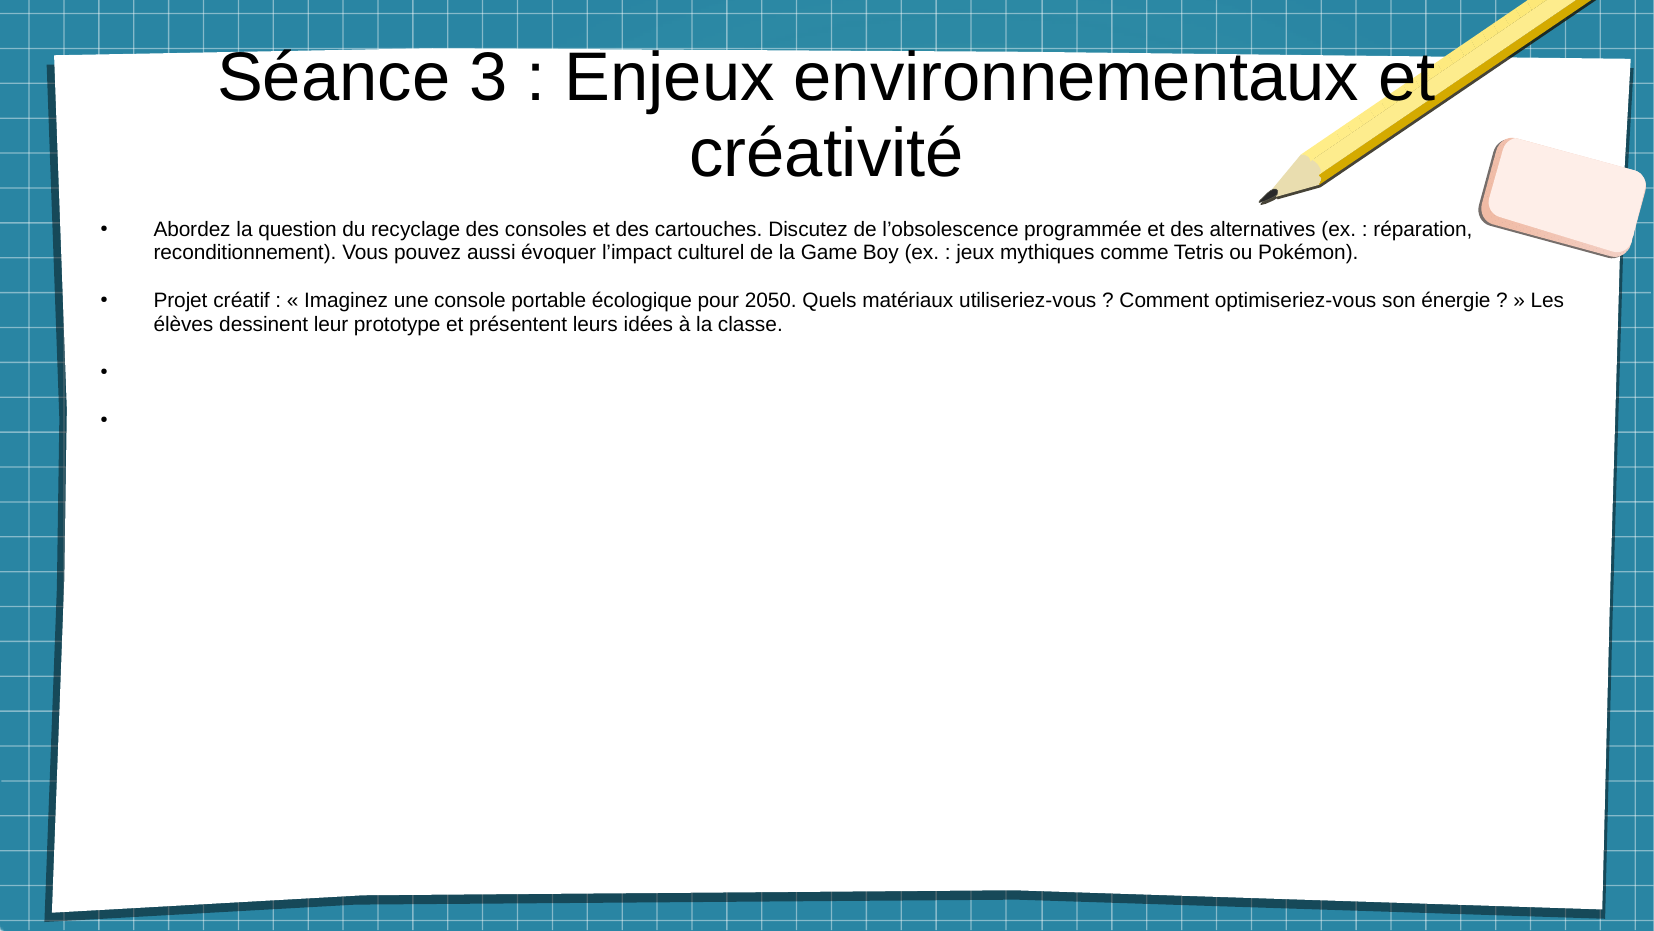

# Séance 3 : Enjeux environnementaux et créativité
Abordez la question du recyclage des consoles et des cartouches. Discutez de l’obsolescence programmée et des alternatives (ex. : réparation, reconditionnement). Vous pouvez aussi évoquer l’impact culturel de la Game Boy (ex. : jeux mythiques comme Tetris ou Pokémon).
Projet créatif : « Imaginez une console portable écologique pour 2050. Quels matériaux utiliseriez-vous ? Comment optimiseriez-vous son énergie ? » Les élèves dessinent leur prototype et présentent leurs idées à la classe.